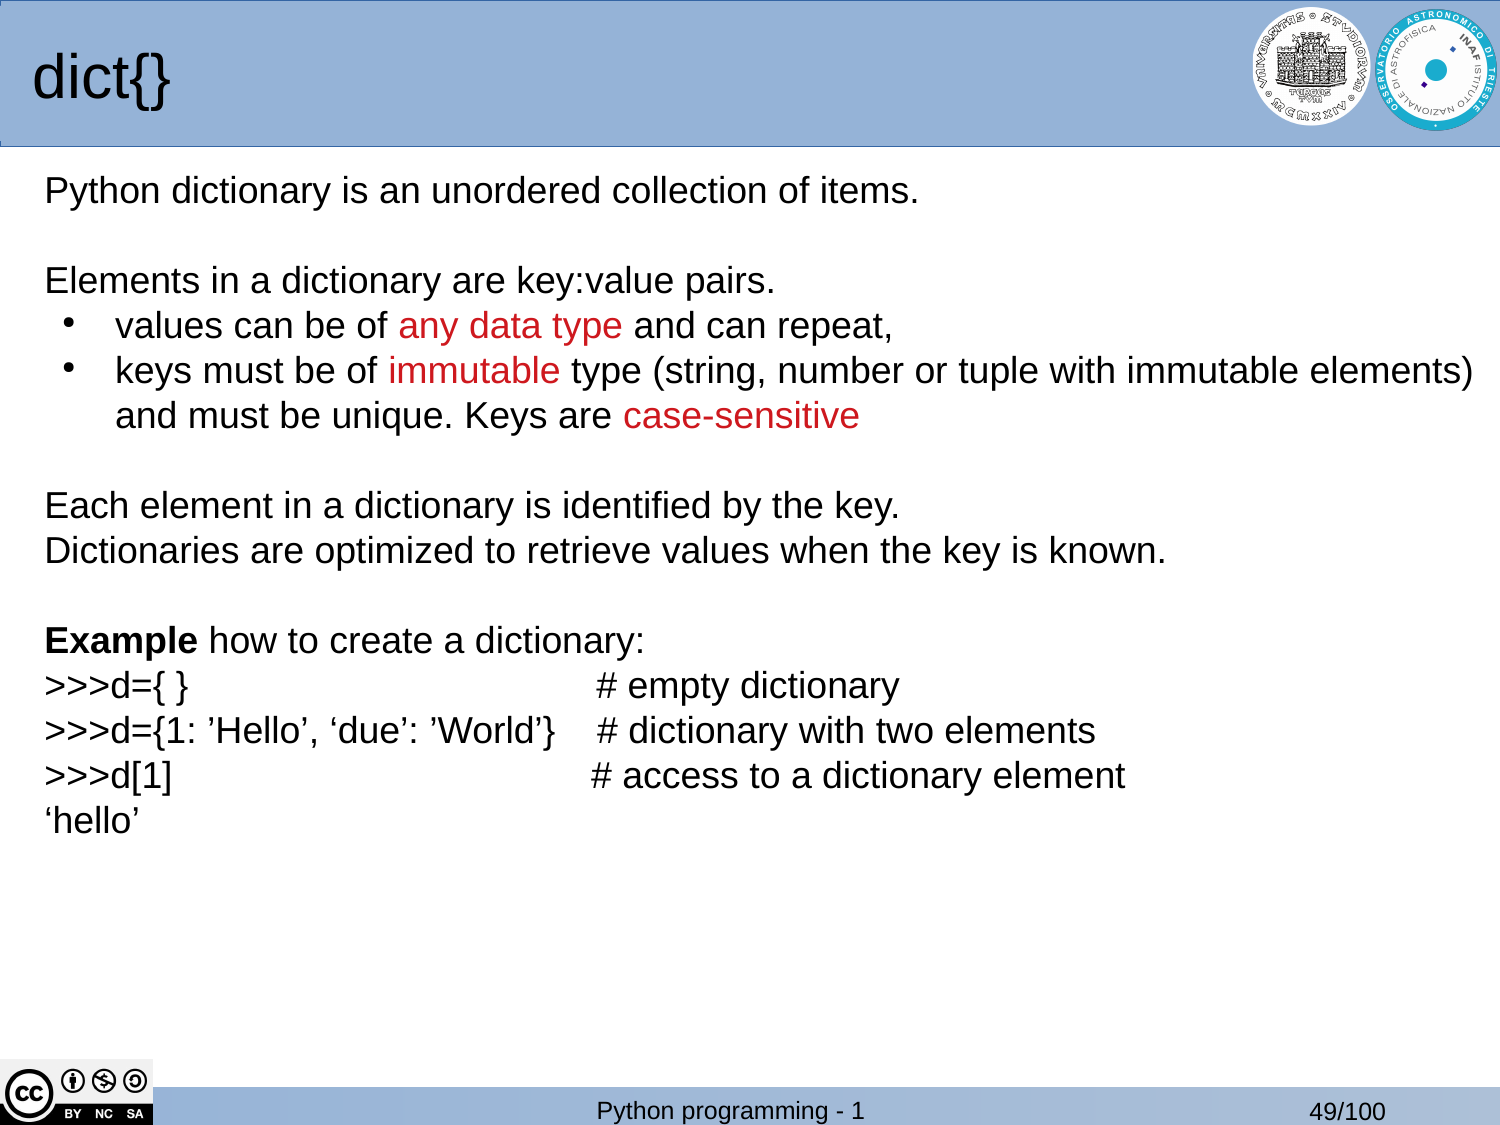

dict{}
# Python dictionary is an unordered collection of items.
Elements in a dictionary are key:value pairs.
values can be of any data type and can repeat,
keys must be of immutable type (string, number or tuple with immutable elements) and must be unique. Keys are case-sensitive
Each element in a dictionary is identified by the key.
Dictionaries are optimized to retrieve values when the key is known.
Example how to create a dictionary:
>>>d={ } # empty dictionary
>>>d={1: ’Hello’, ‘due’: ’World’} # dictionary with two elements
>>>d[1] # access to a dictionary element
‘hello’